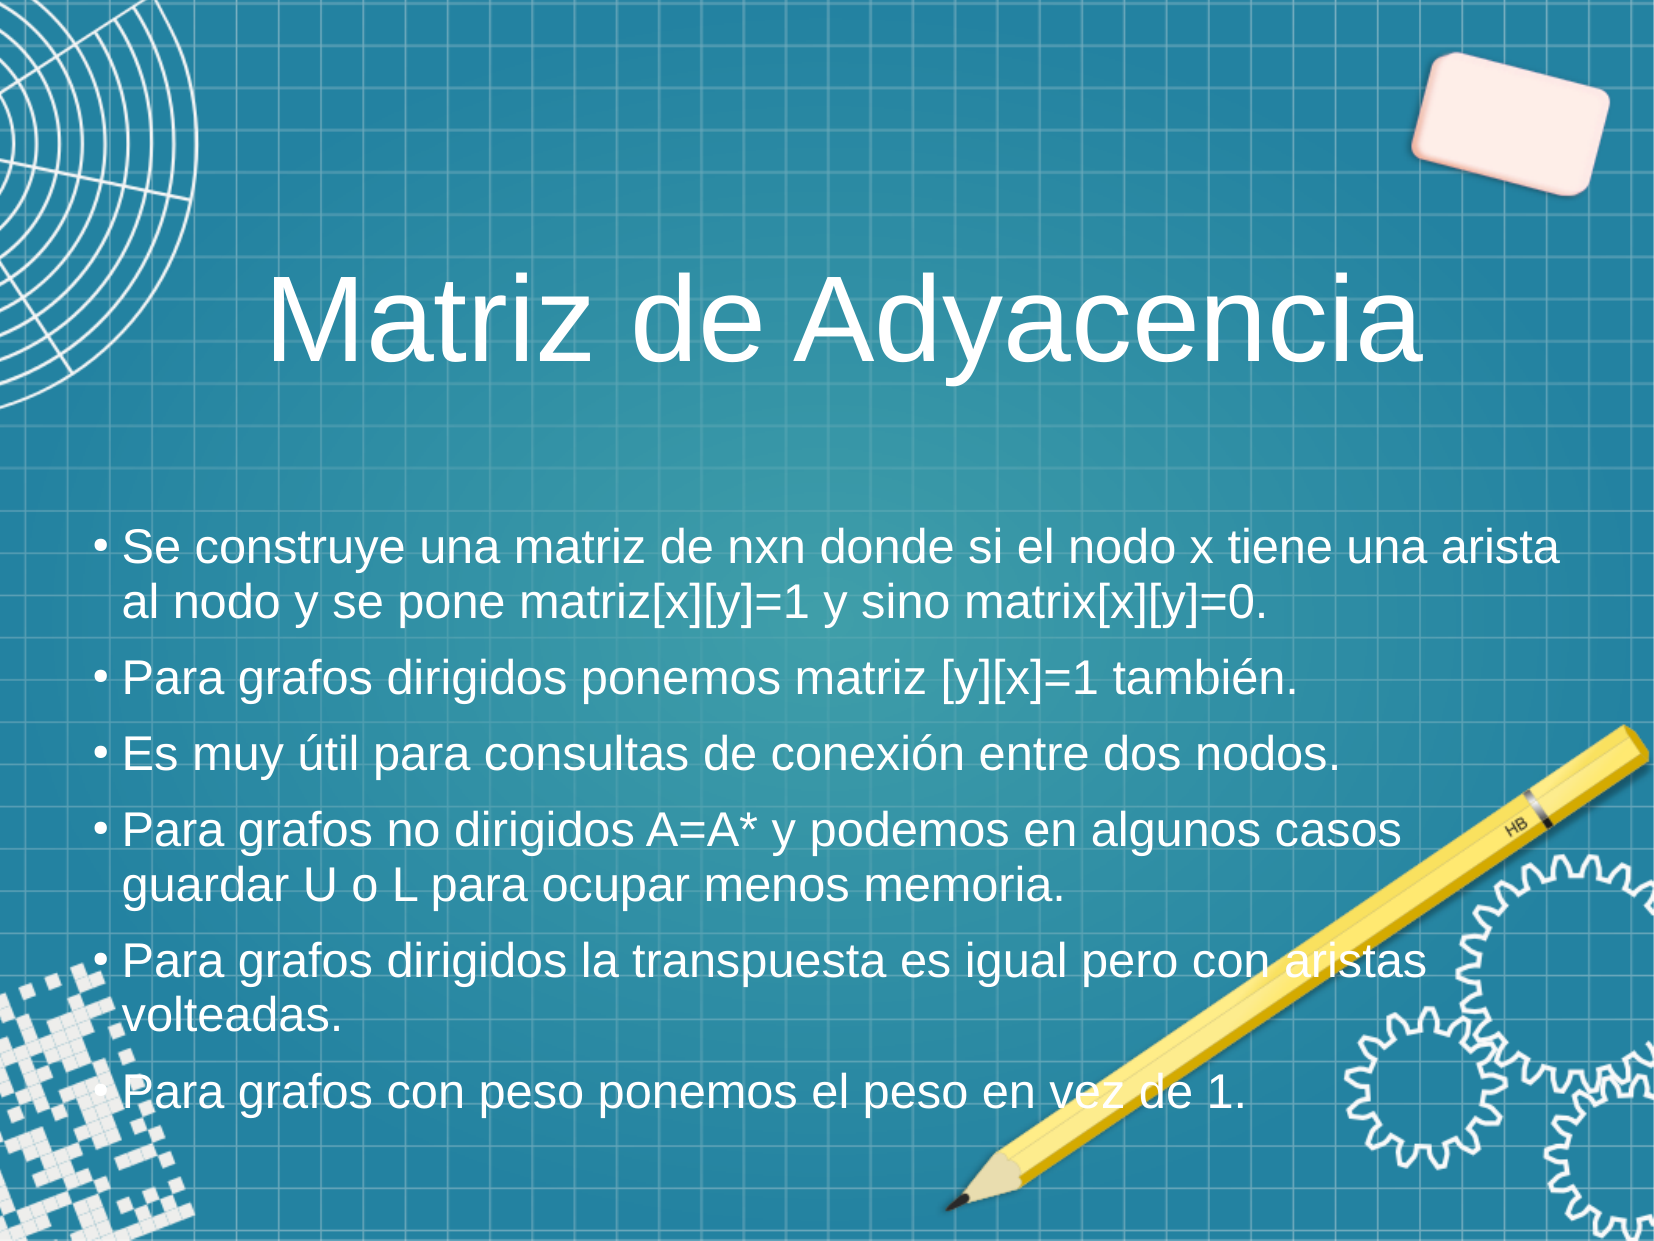

# Matriz de Adyacencia
Se construye una matriz de nxn donde si el nodo x tiene una arista al nodo y se pone matriz[x][y]=1 y sino matrix[x][y]=0.
Para grafos dirigidos ponemos matriz [y][x]=1 también.
Es muy útil para consultas de conexión entre dos nodos.
Para grafos no dirigidos A=A* y podemos en algunos casos guardar U o L para ocupar menos memoria.
Para grafos dirigidos la transpuesta es igual pero con aristas volteadas.
Para grafos con peso ponemos el peso en vez de 1.